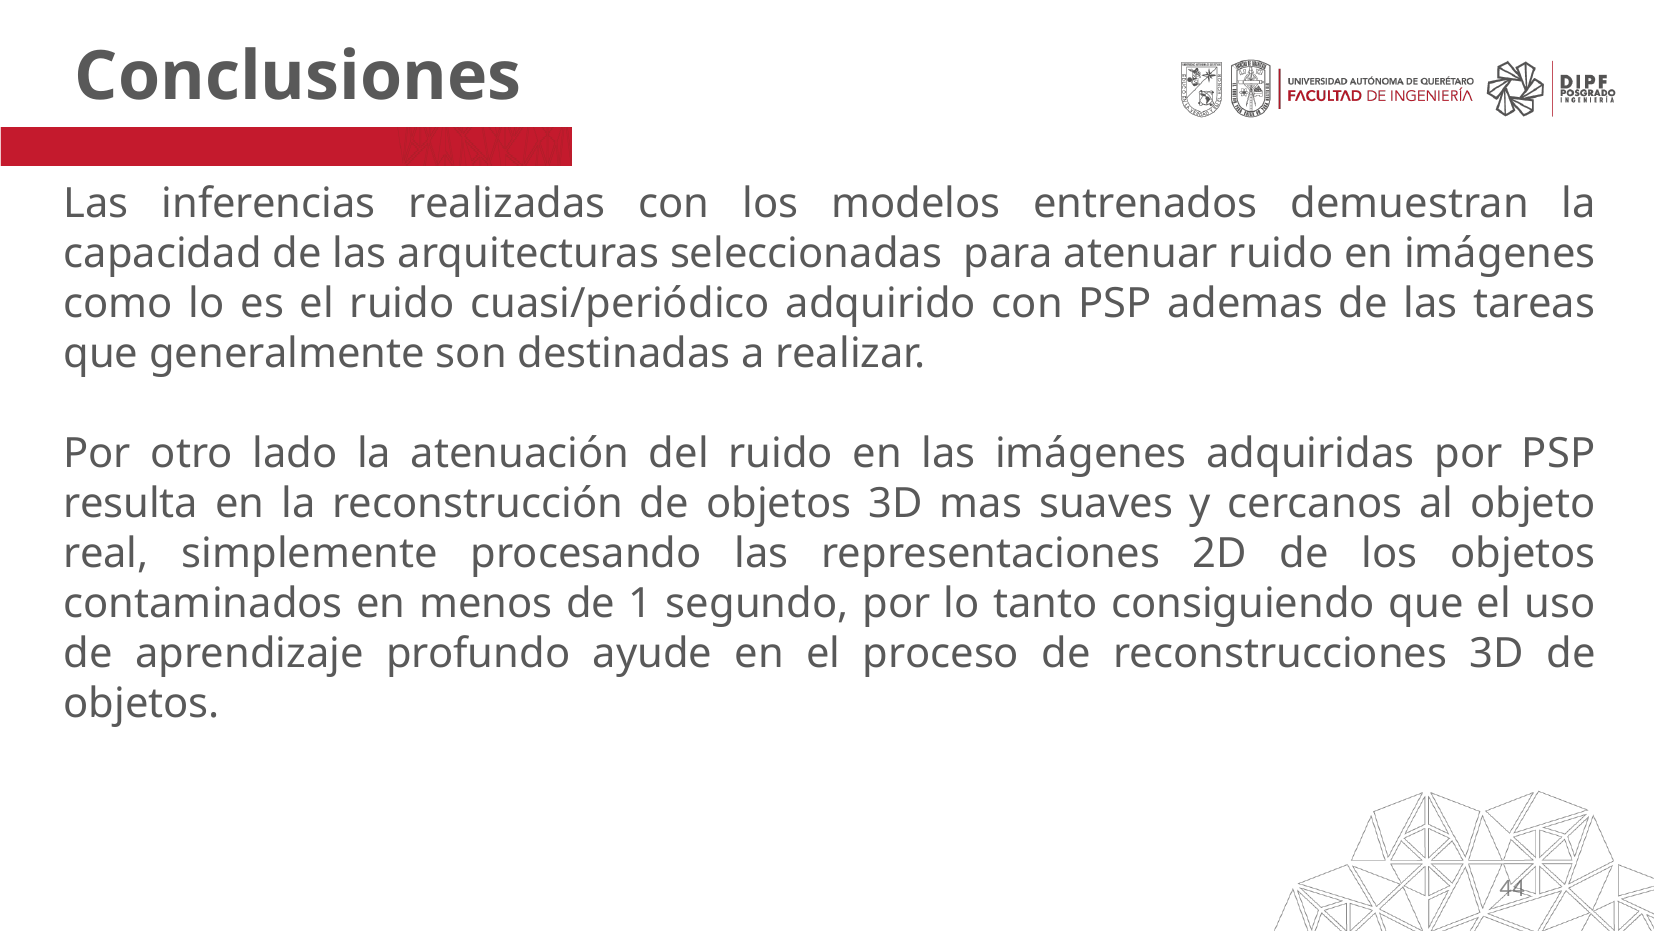

Conclusiones
Las inferencias realizadas con los modelos entrenados demuestran la capacidad de las arquitecturas seleccionadas para atenuar ruido en imágenes como lo es el ruido cuasi/periódico adquirido con PSP ademas de las tareas que generalmente son destinadas a realizar.
Por otro lado la atenuación del ruido en las imágenes adquiridas por PSP resulta en la reconstrucción de objetos 3D mas suaves y cercanos al objeto real, simplemente procesando las representaciones 2D de los objetos contaminados en menos de 1 segundo, por lo tanto consiguiendo que el uso de aprendizaje profundo ayude en el proceso de reconstrucciones 3D de objetos.
44